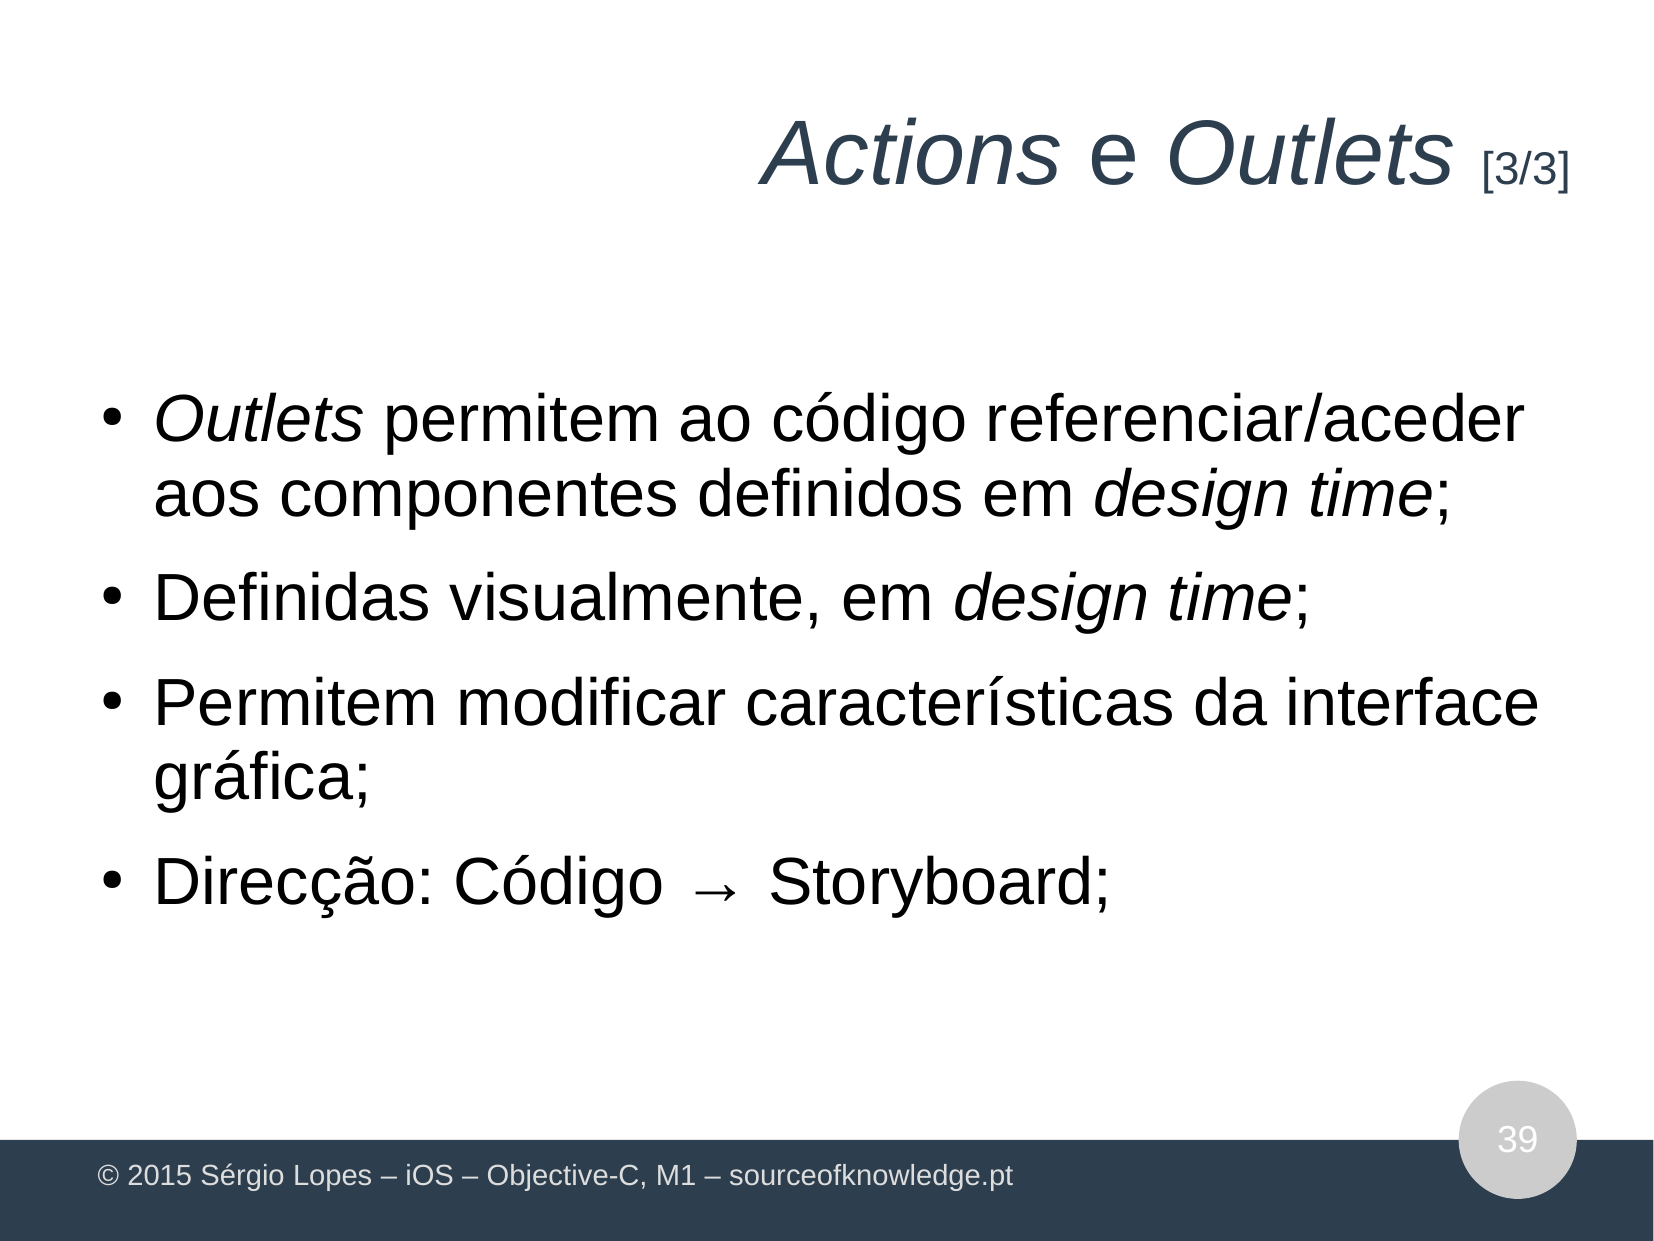

# Actions e Outlets [3/3]
Outlets permitem ao código referenciar/aceder aos componentes definidos em design time;
Definidas visualmente, em design time;
Permitem modificar características da interface gráfica;
Direcção: Código → Storyboard;
39
© 2015 Sérgio Lopes – iOS – Objective-C, M1 – sourceofknowledge.pt